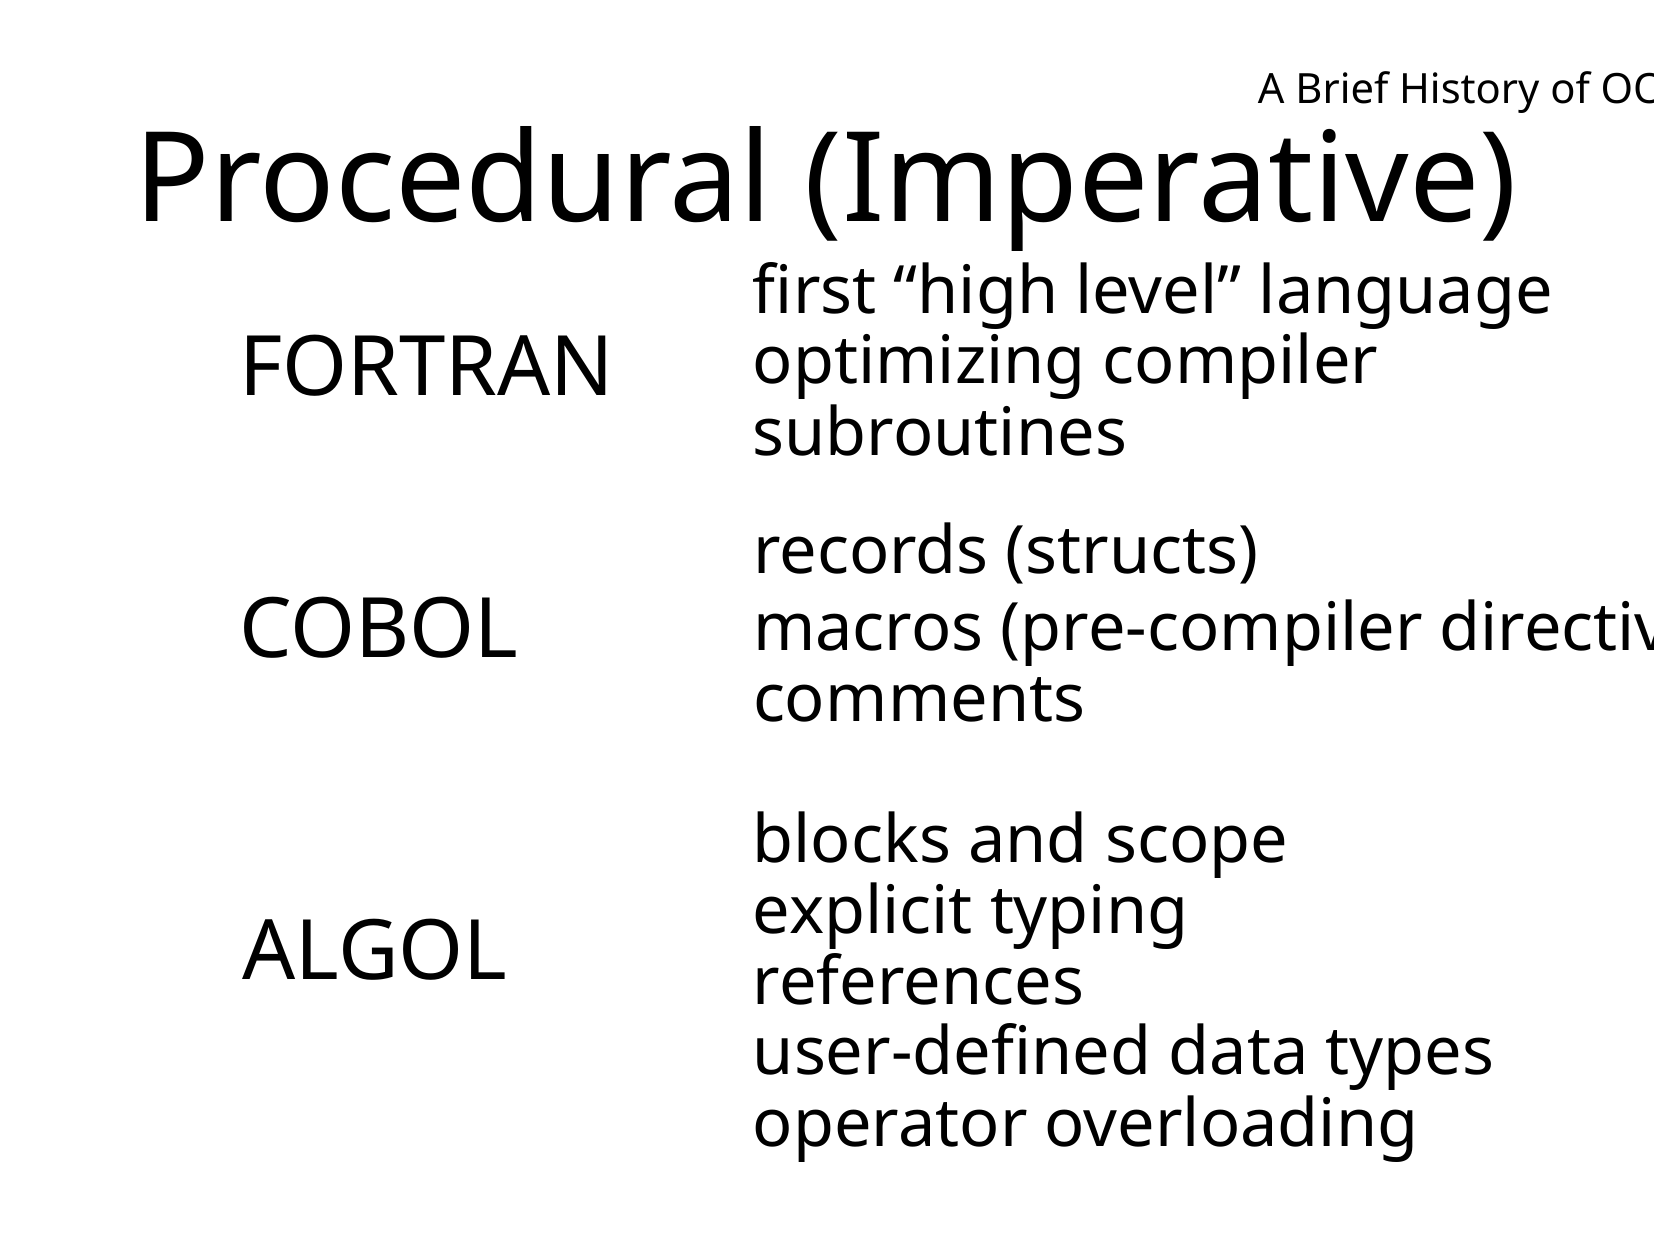

A Brief History of OO
Procedural (Imperative)
first “high level” language
FORTRAN
optimizing compiler
subroutines
records (structs)
COBOL
macros (pre-compiler directives)
comments
blocks and scope
explicit typing
ALGOL
references
user-defined data types
operator overloading